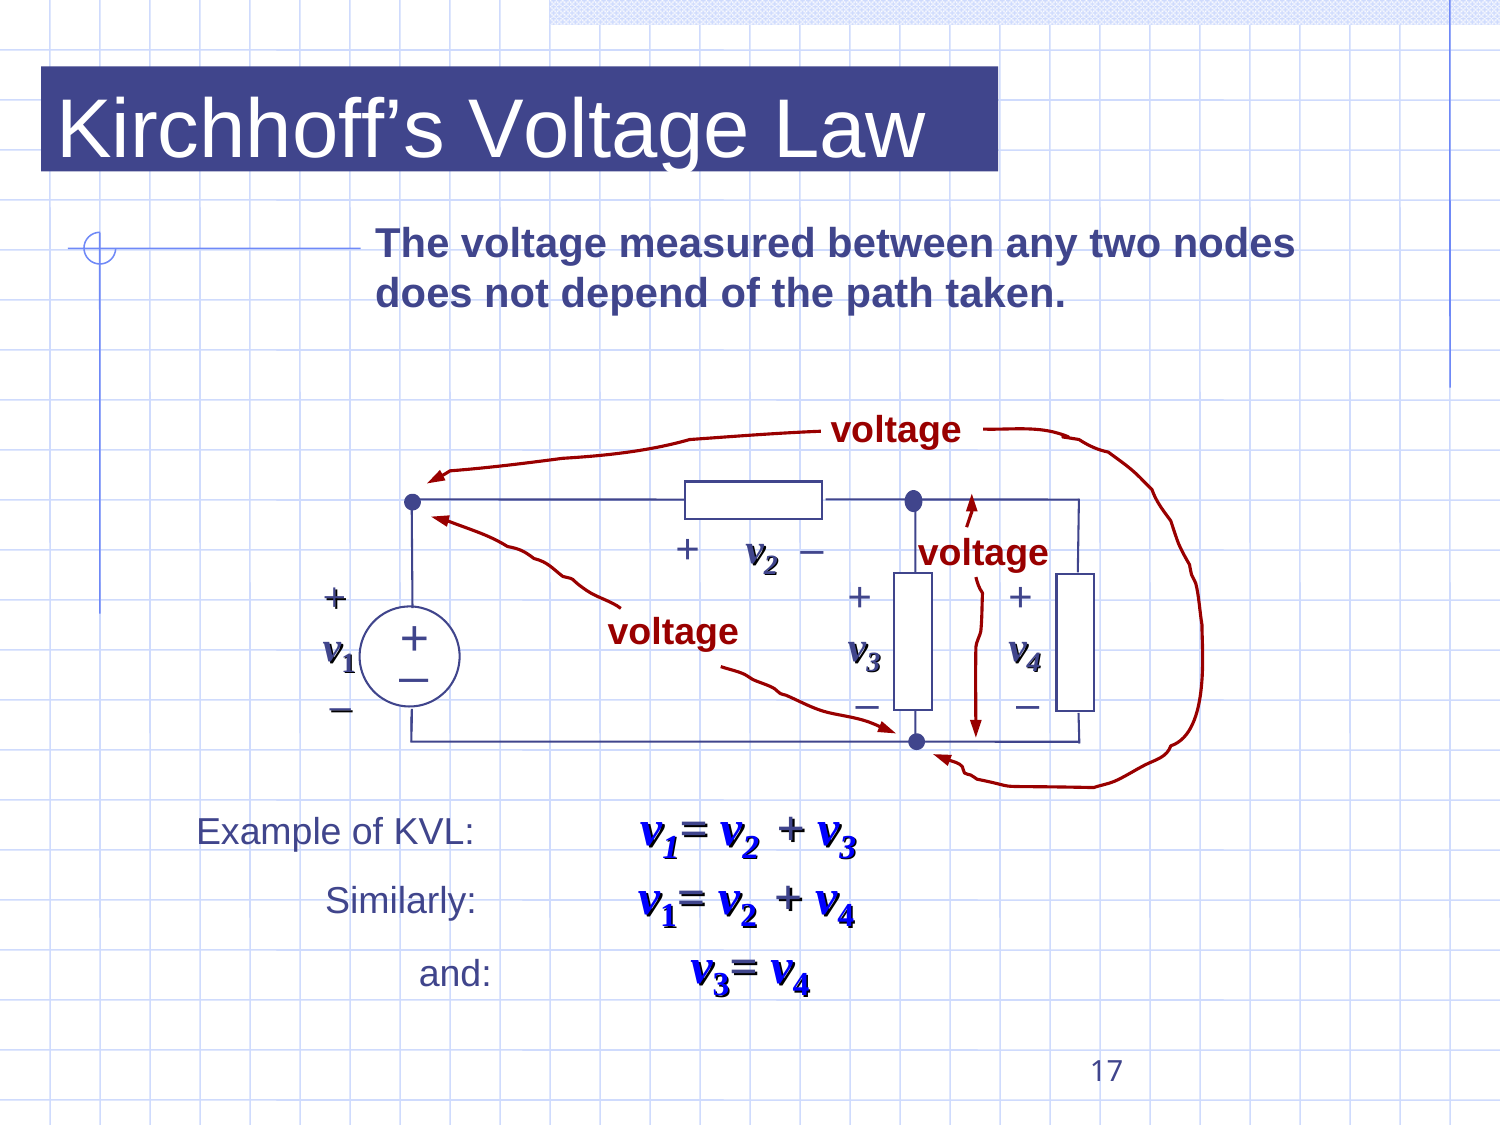

# Kirchhoff’s Voltage Law
The voltage measured between any two nodes
does not depend of the path taken.
voltage
+ v2 –
+
v3
 –
+
v4
 –
+
v1
 –
+
_
voltage
voltage
v1= v2 + v3
Example of KVL:
v1= v2 + v4
Similarly:
v3= v4
and: